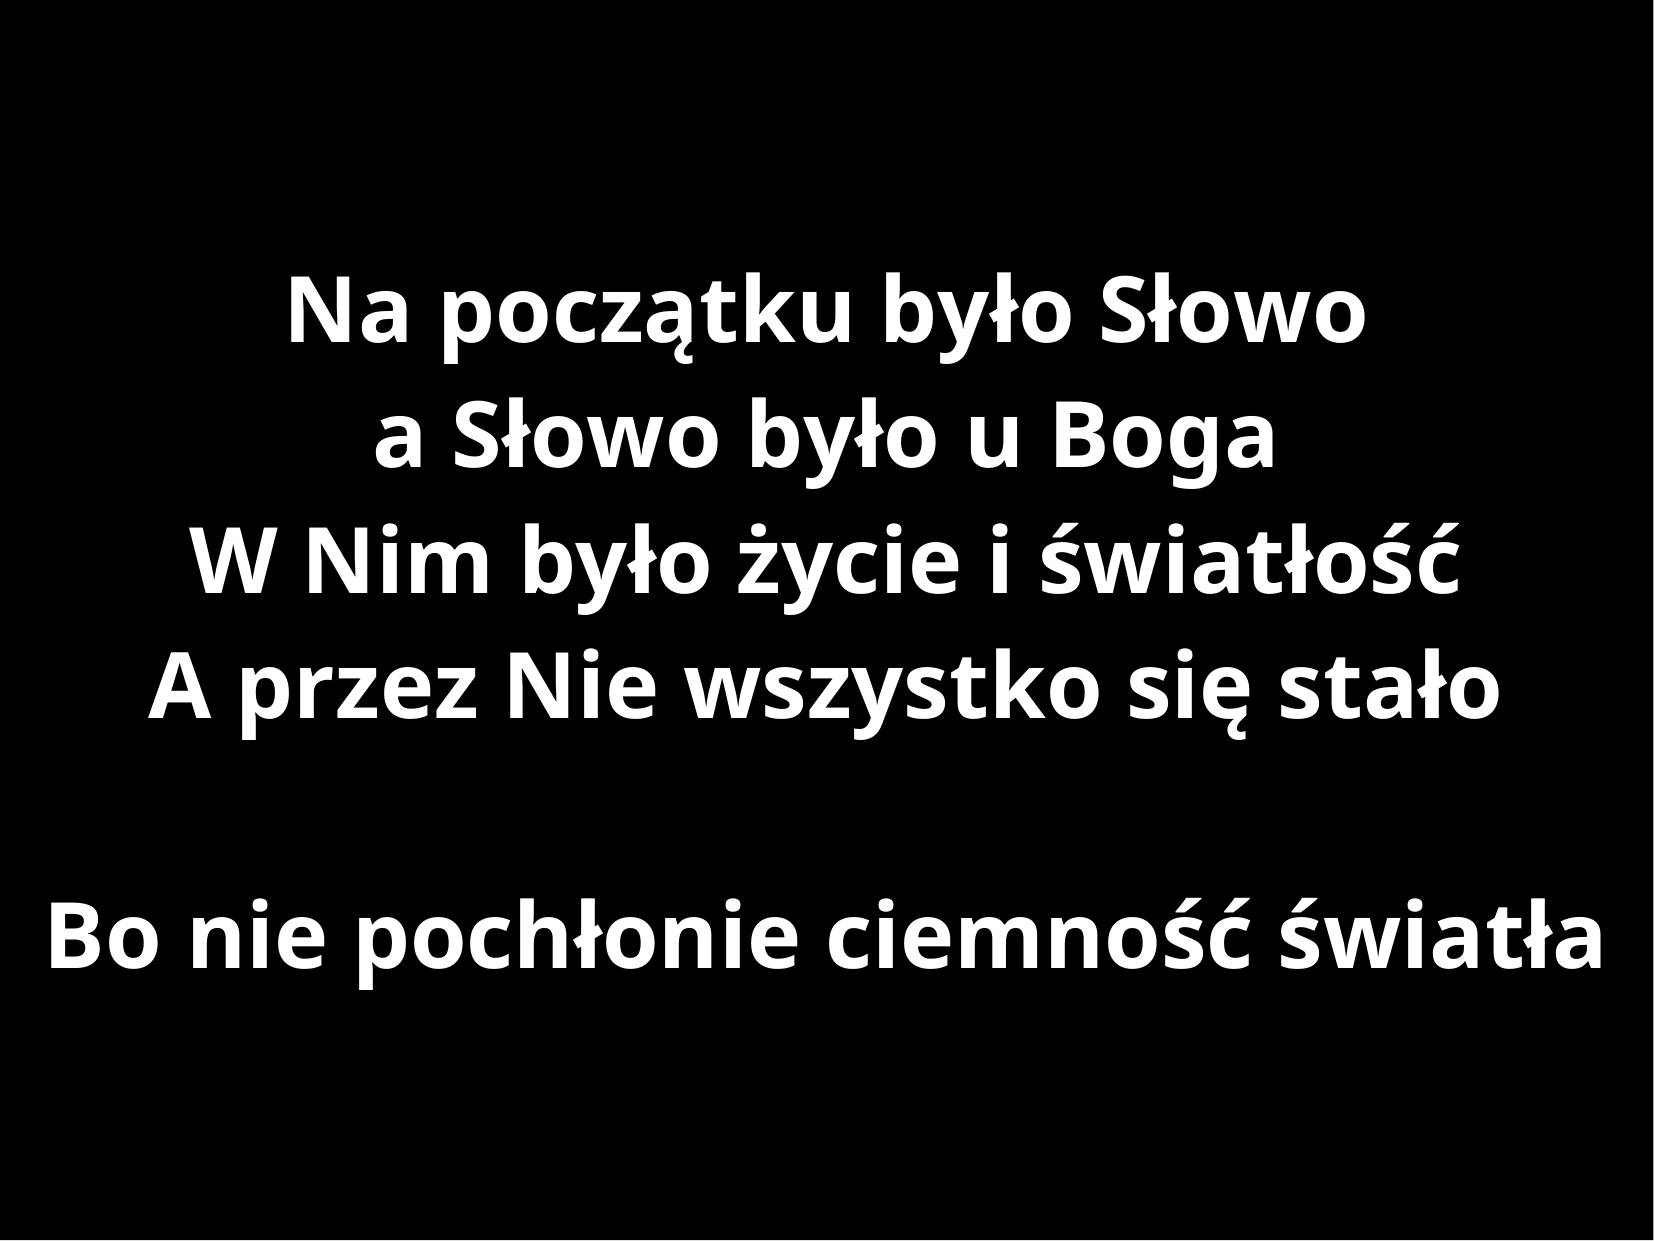

# Na początku było Słowo a Słowo było u Boga W Nim było życie i światłość A przez Nie wszystko się stało Bo nie pochłonie ciemność światła